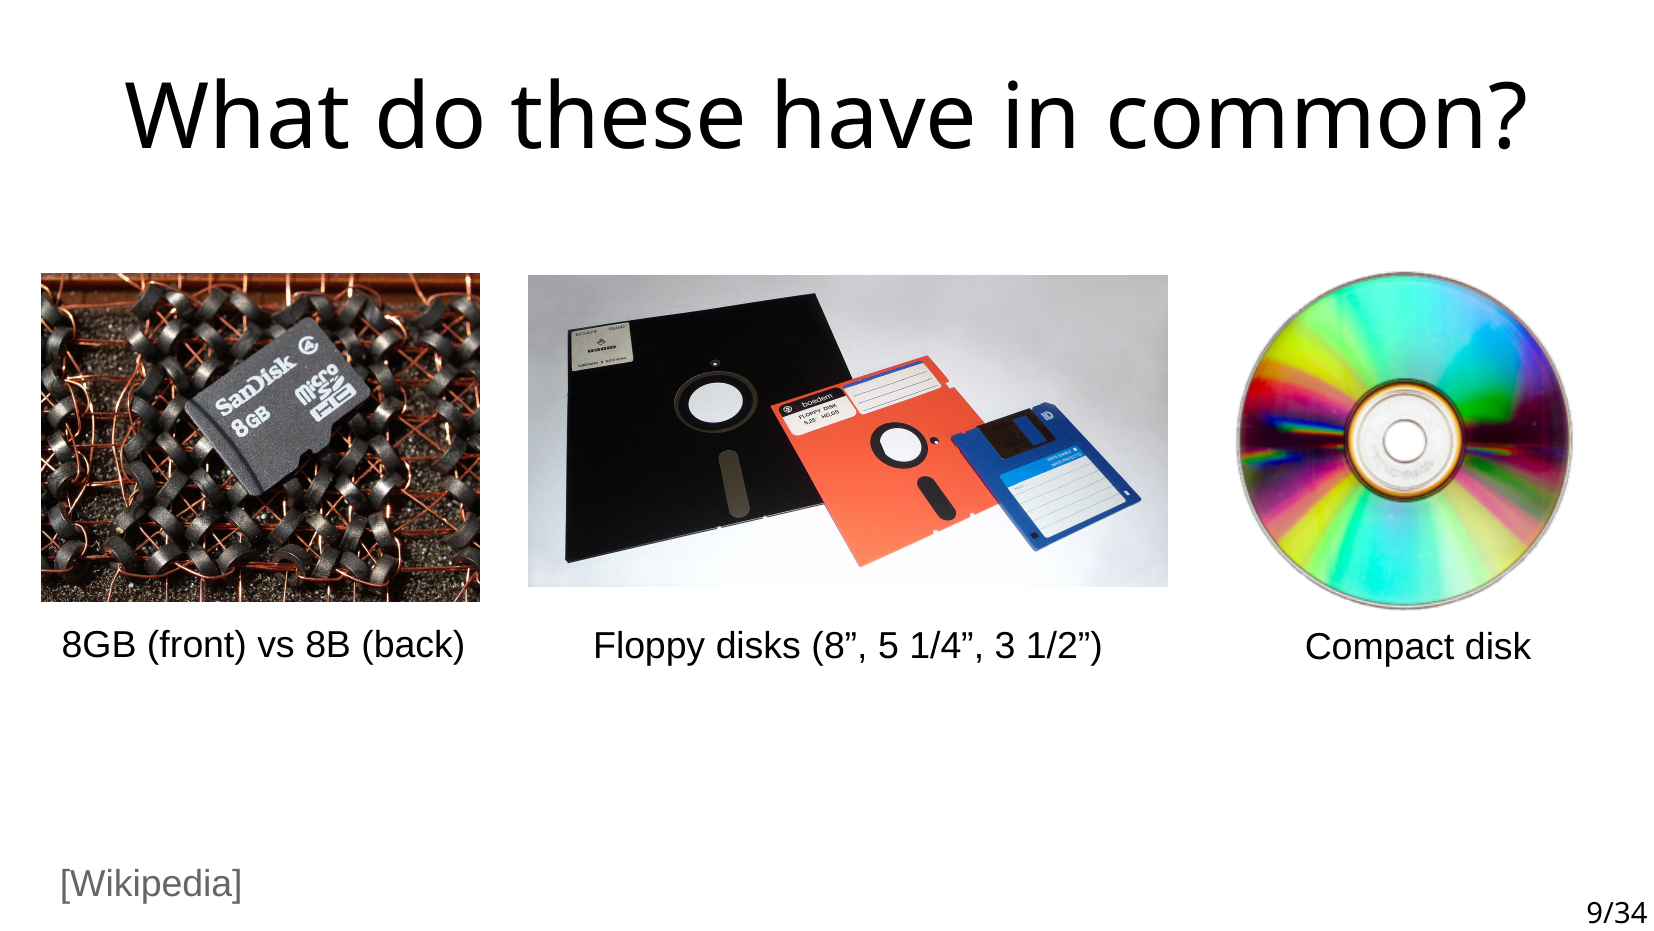

# What do these have in common?
8GB (front) vs 8B (back)
Floppy disks (8”, 5 1/4”, 3 1/2”)
Compact disk
[Wikipedia]
9